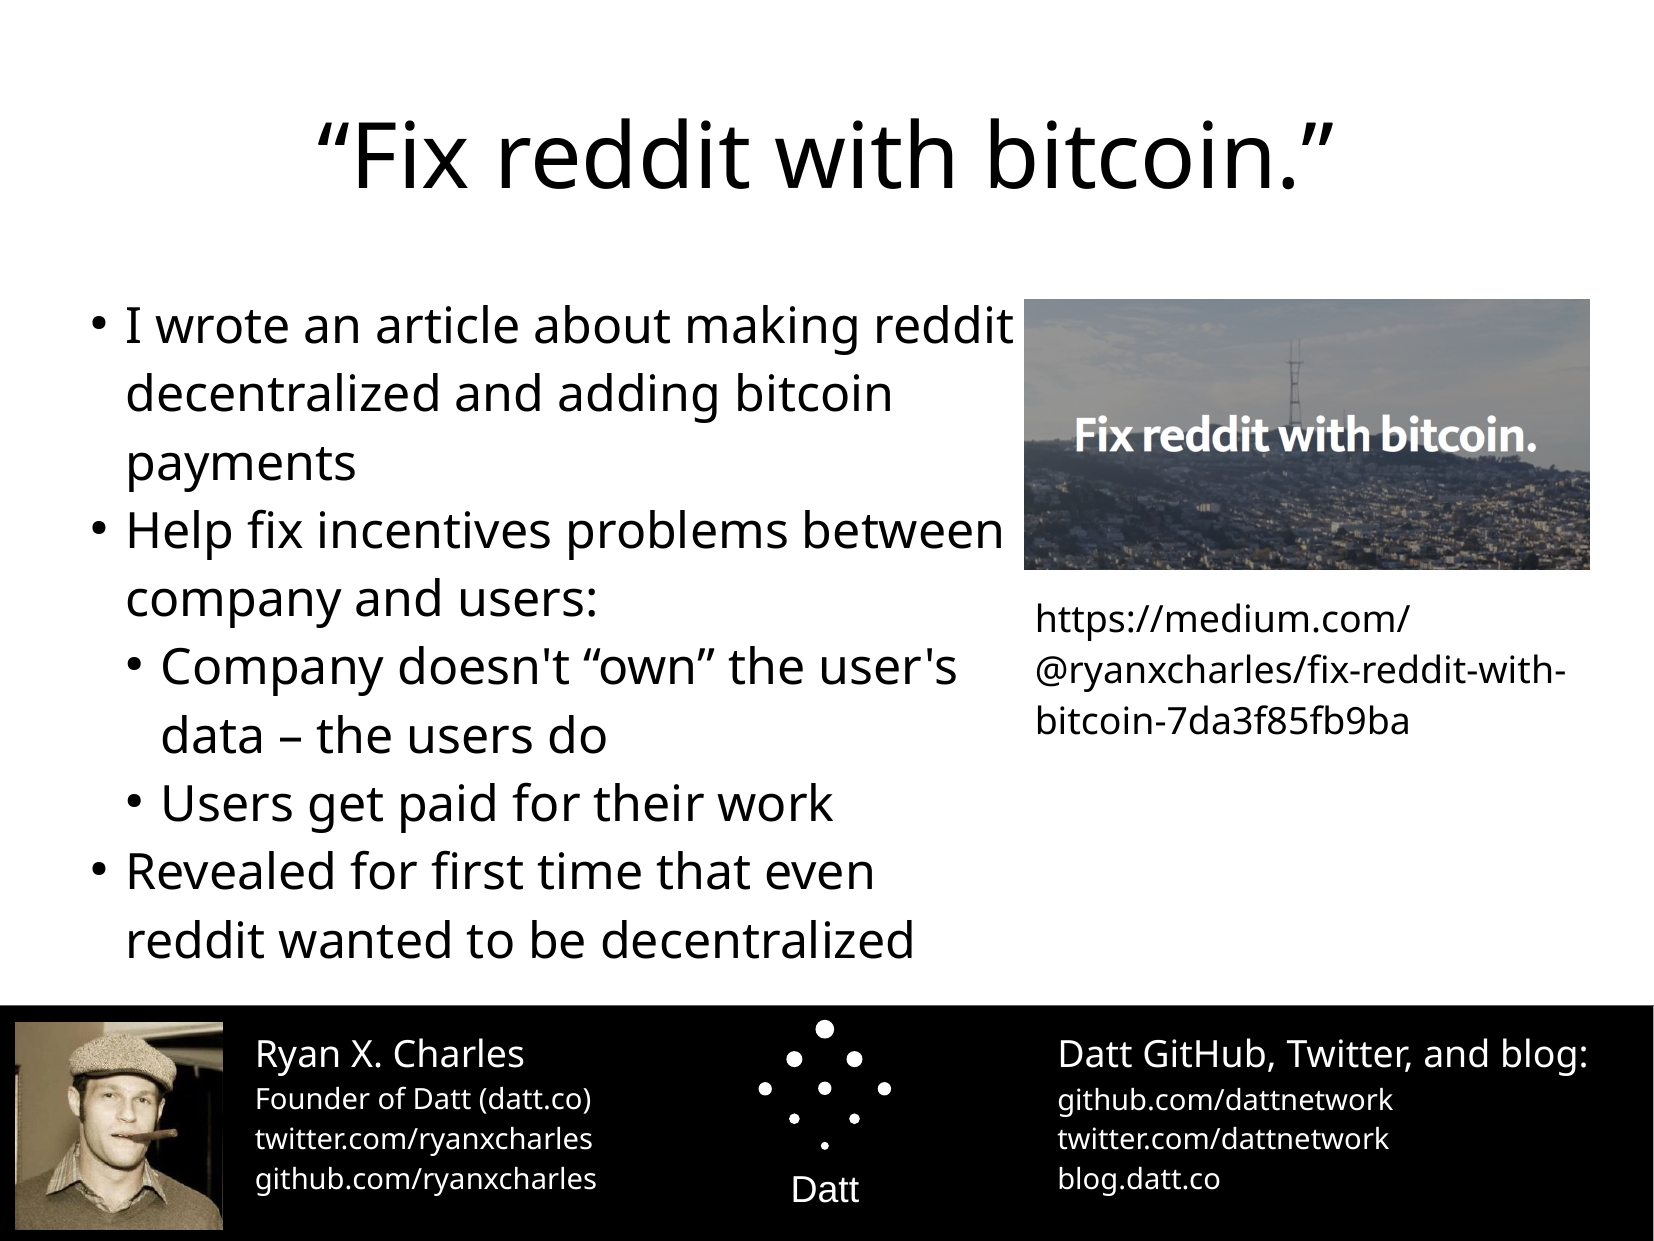

“Fix reddit with bitcoin.”
# I wrote an article about making reddit decentralized and adding bitcoin payments
Help fix incentives problems between company and users:
Company doesn't “own” the user's data – the users do
Users get paid for their work
Revealed for first time that even reddit wanted to be decentralized
https://medium.com/@ryanxcharles/fix-reddit-with-bitcoin-7da3f85fb9ba
Ryan X. Charles
Founder of Datt (datt.co)
twitter.com/ryanxcharles
github.com/ryanxcharles
Datt GitHub, Twitter, and blog:
github.com/dattnetwork
twitter.com/dattnetwork
blog.datt.co
Datt